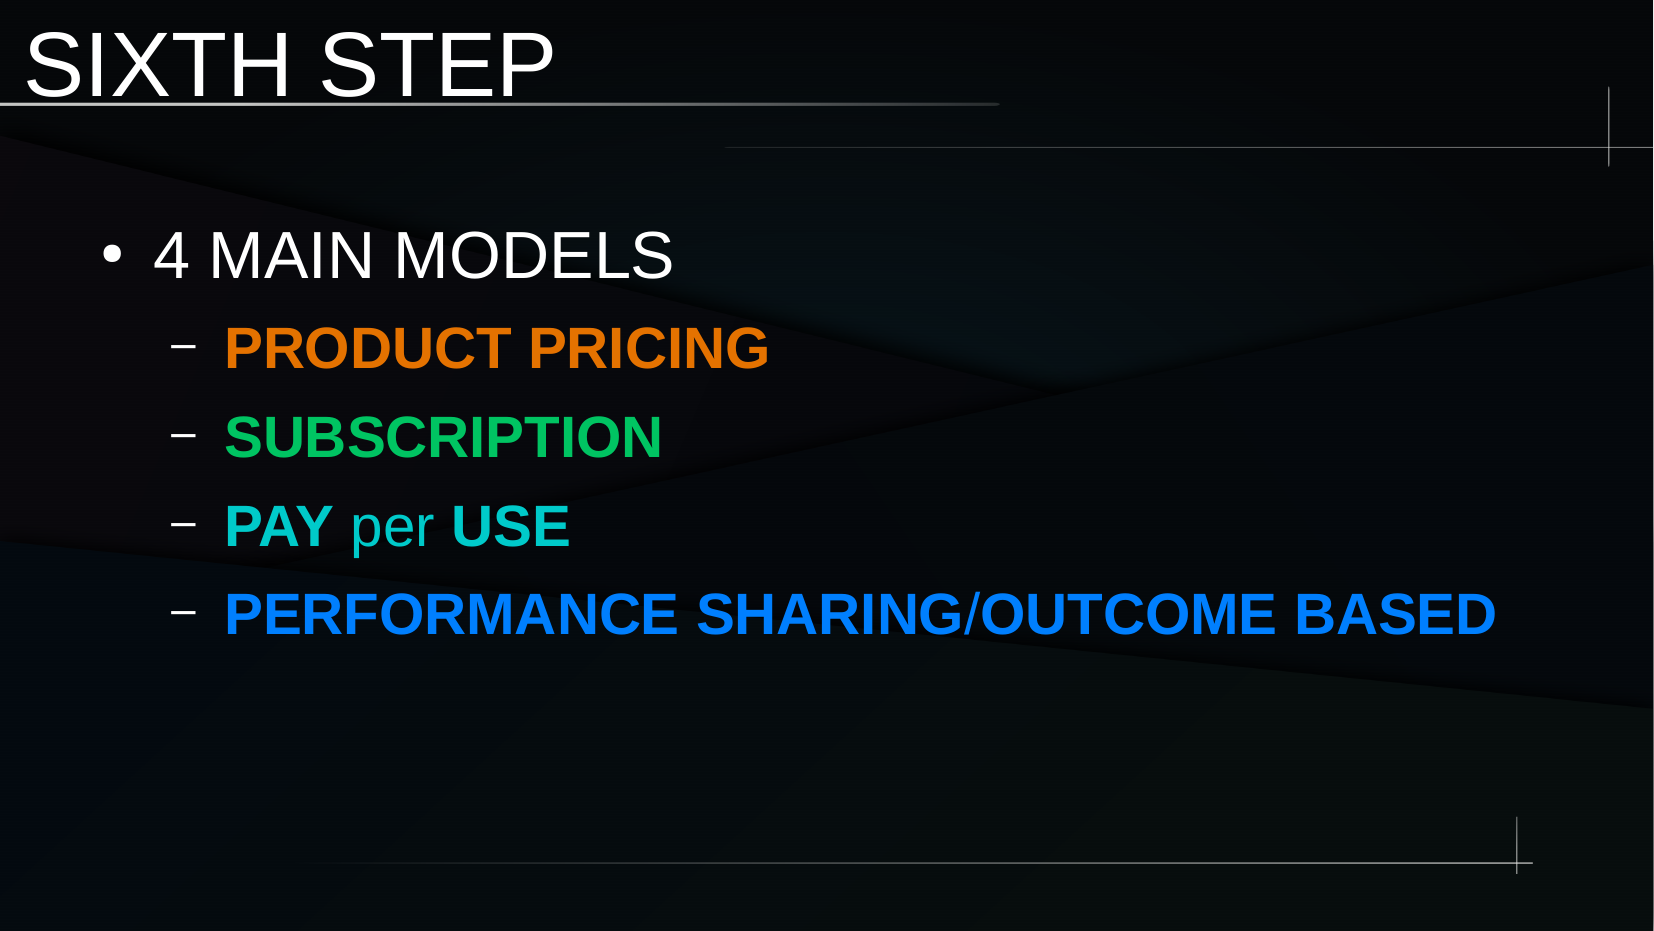

# SIXTH STEP
4 MAIN MODELS
PRODUCT PRICING
SUBSCRIPTION
PAY per USE
PERFORMANCE SHARING/OUTCOME BASED